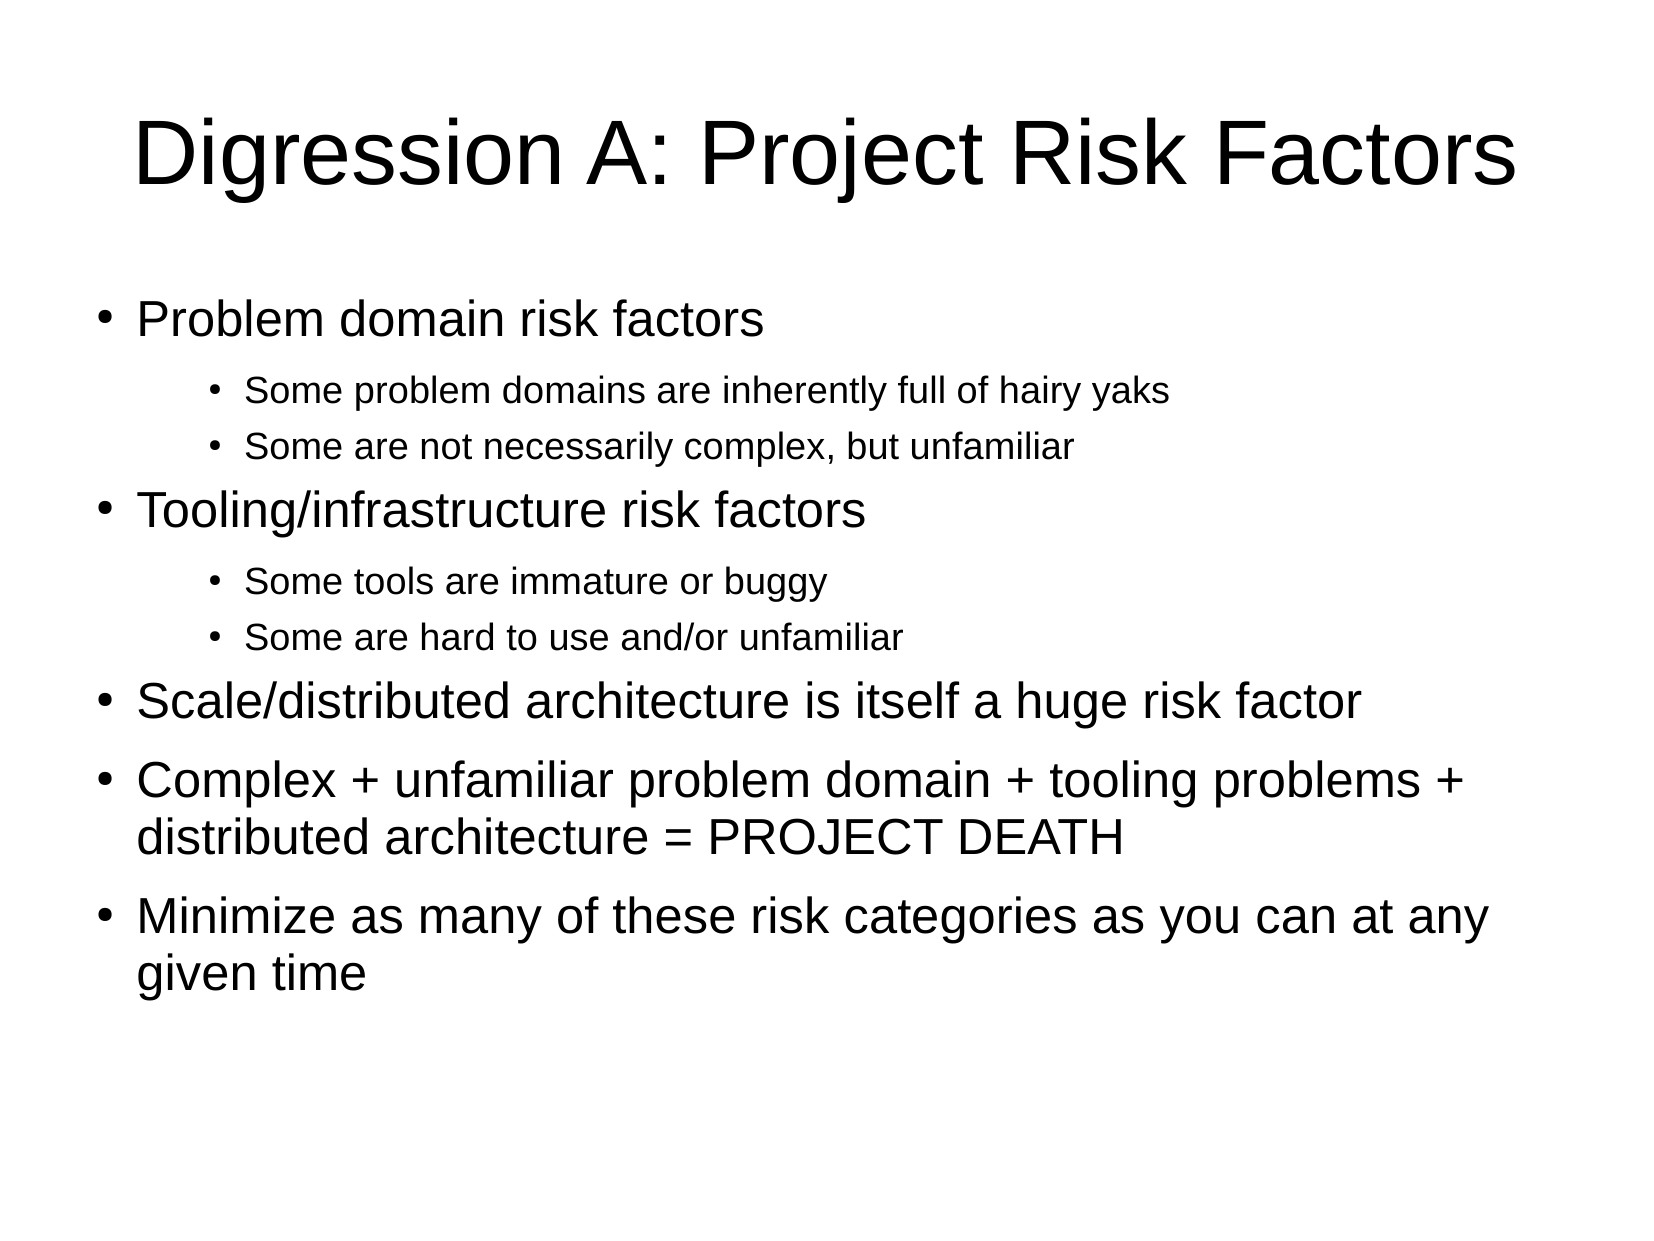

# Digression A: Project Risk Factors
Problem domain risk factors
Some problem domains are inherently full of hairy yaks
Some are not necessarily complex, but unfamiliar
Tooling/infrastructure risk factors
Some tools are immature or buggy
Some are hard to use and/or unfamiliar
Scale/distributed architecture is itself a huge risk factor
Complex + unfamiliar problem domain + tooling problems + distributed architecture = PROJECT DEATH
Minimize as many of these risk categories as you can at any given time